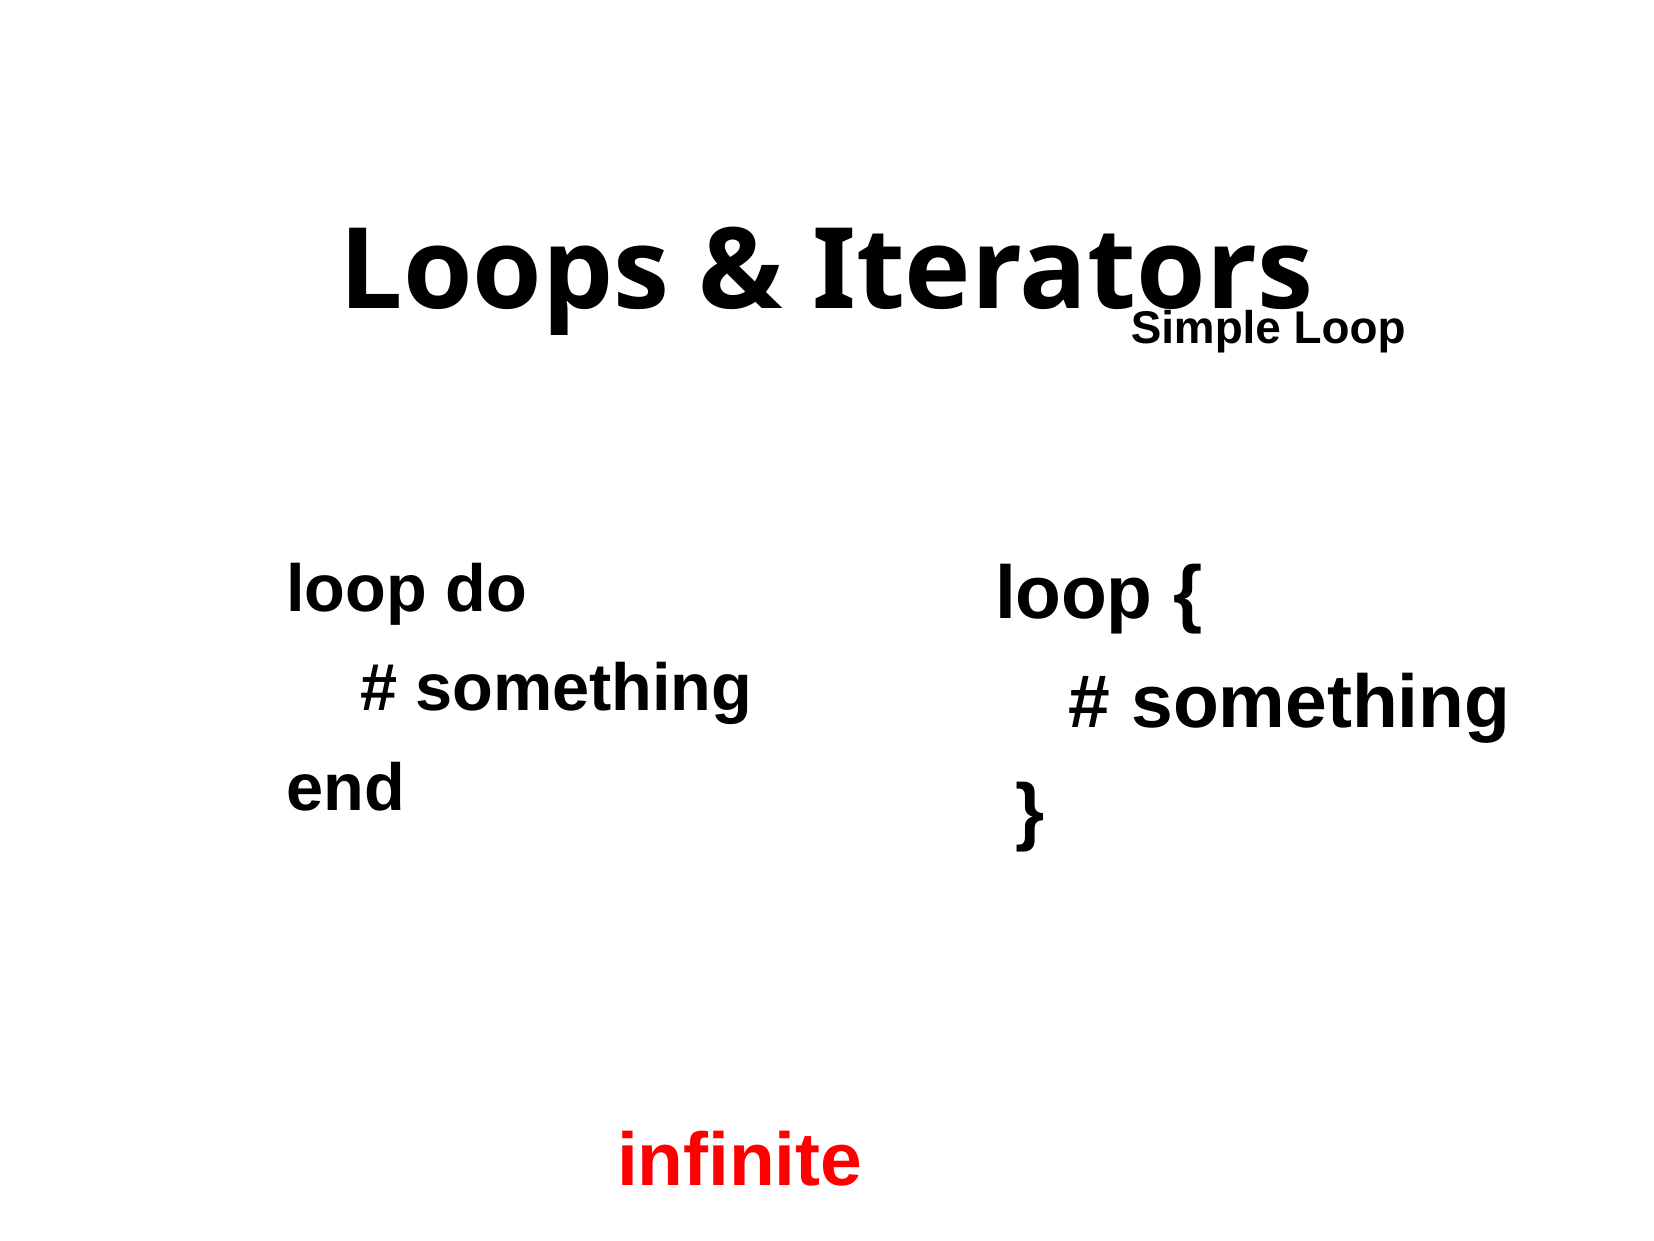

# Loops & Iterators
Simple Loop
loop do
	# something
end
loop {
	# something
 }
infinite